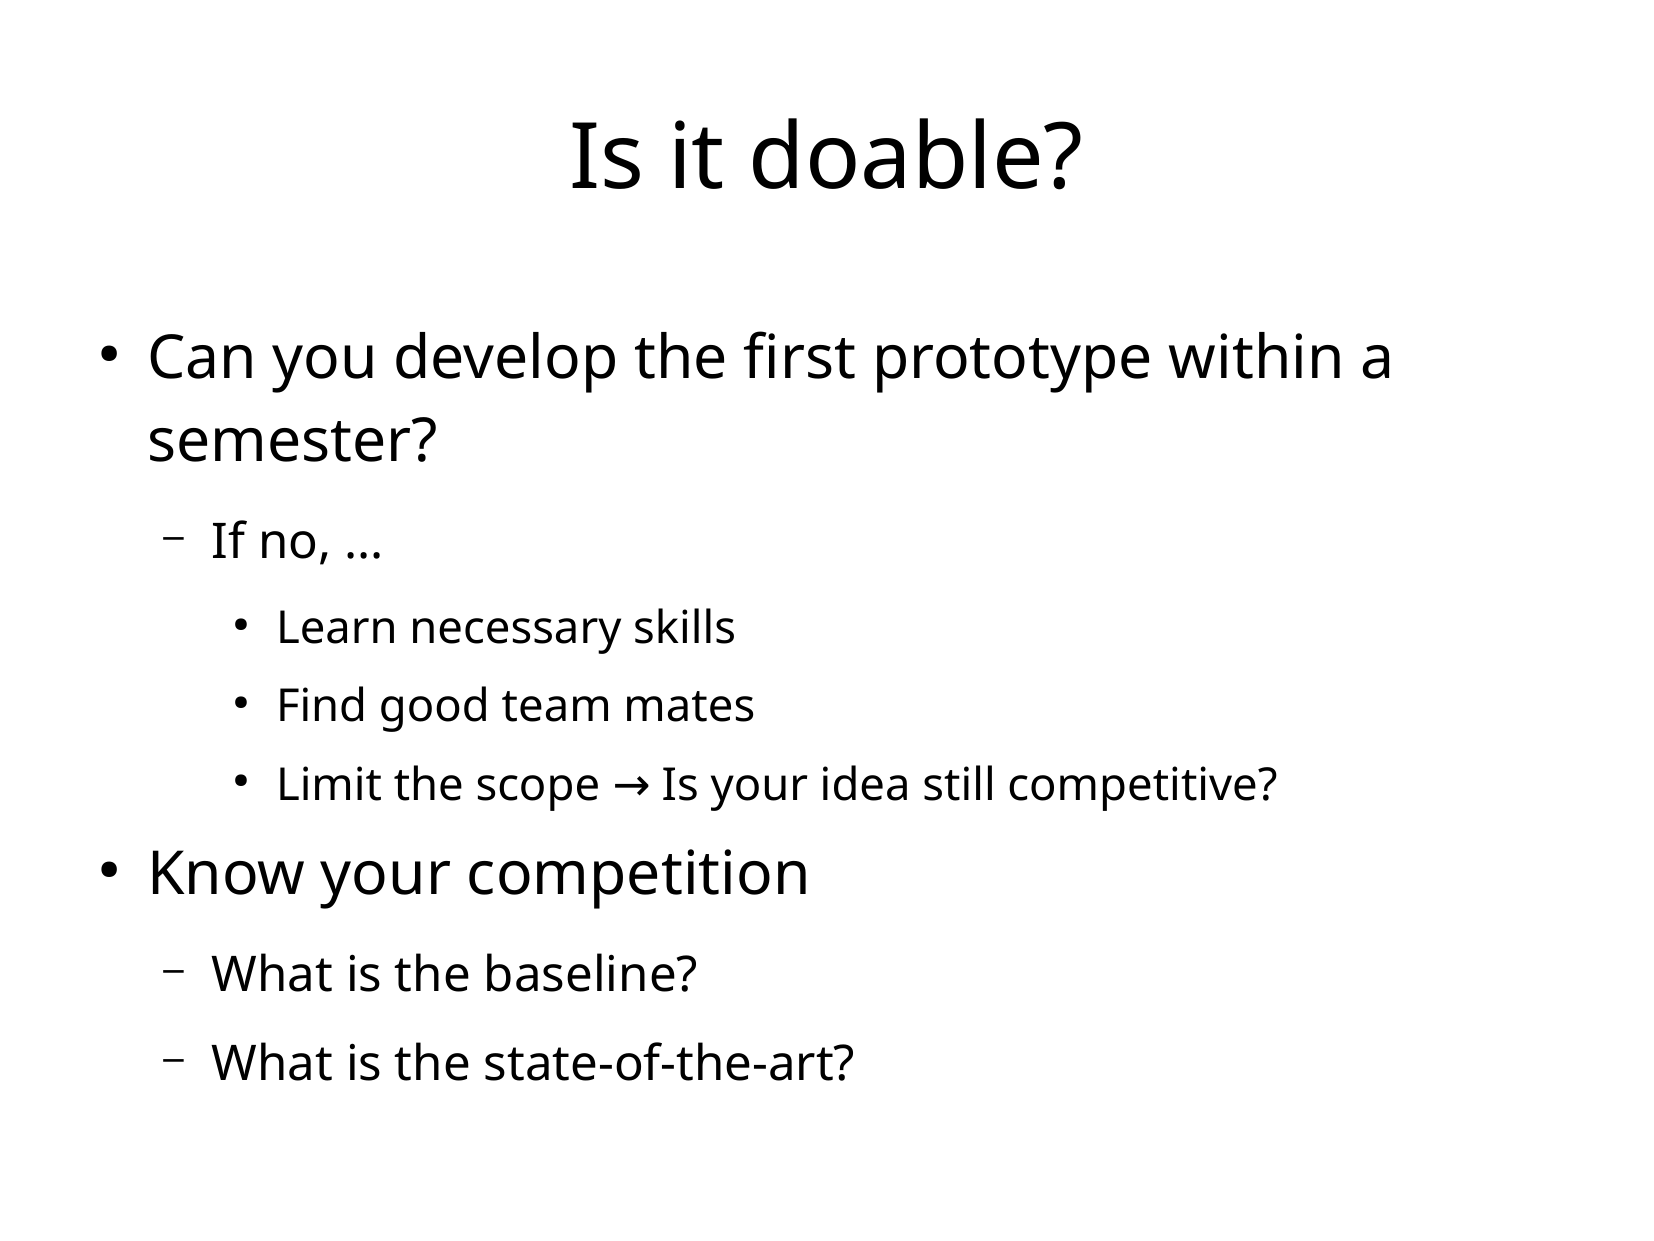

# Is it doable?
Can you develop the first prototype within a semester?
If no, ...
Learn necessary skills
Find good team mates
Limit the scope → Is your idea still competitive?
Know your competition
What is the baseline?
What is the state-of-the-art?